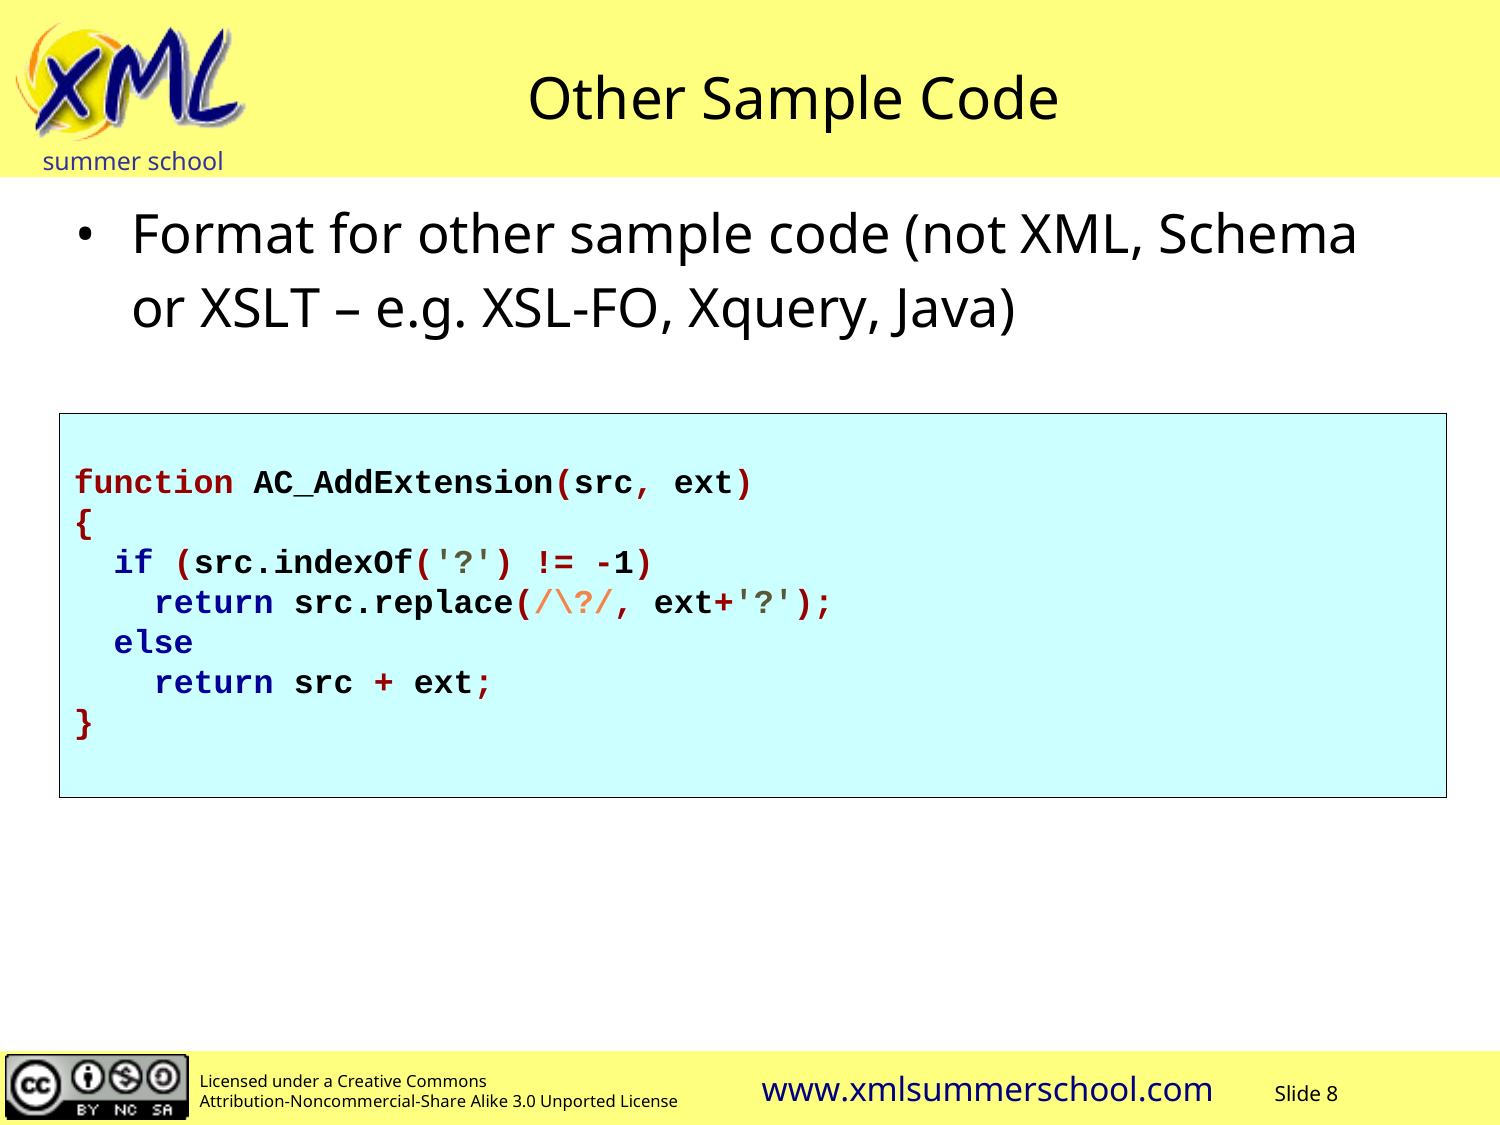

# Other Sample Code
Format for other sample code (not XML, Schema or XSLT – e.g. XSL-FO, Xquery, Java)
function AC_AddExtension(src, ext)
{
 if (src.indexOf('?') != -1)
 return src.replace(/\?/, ext+'?');
 else
 return src + ext;
}